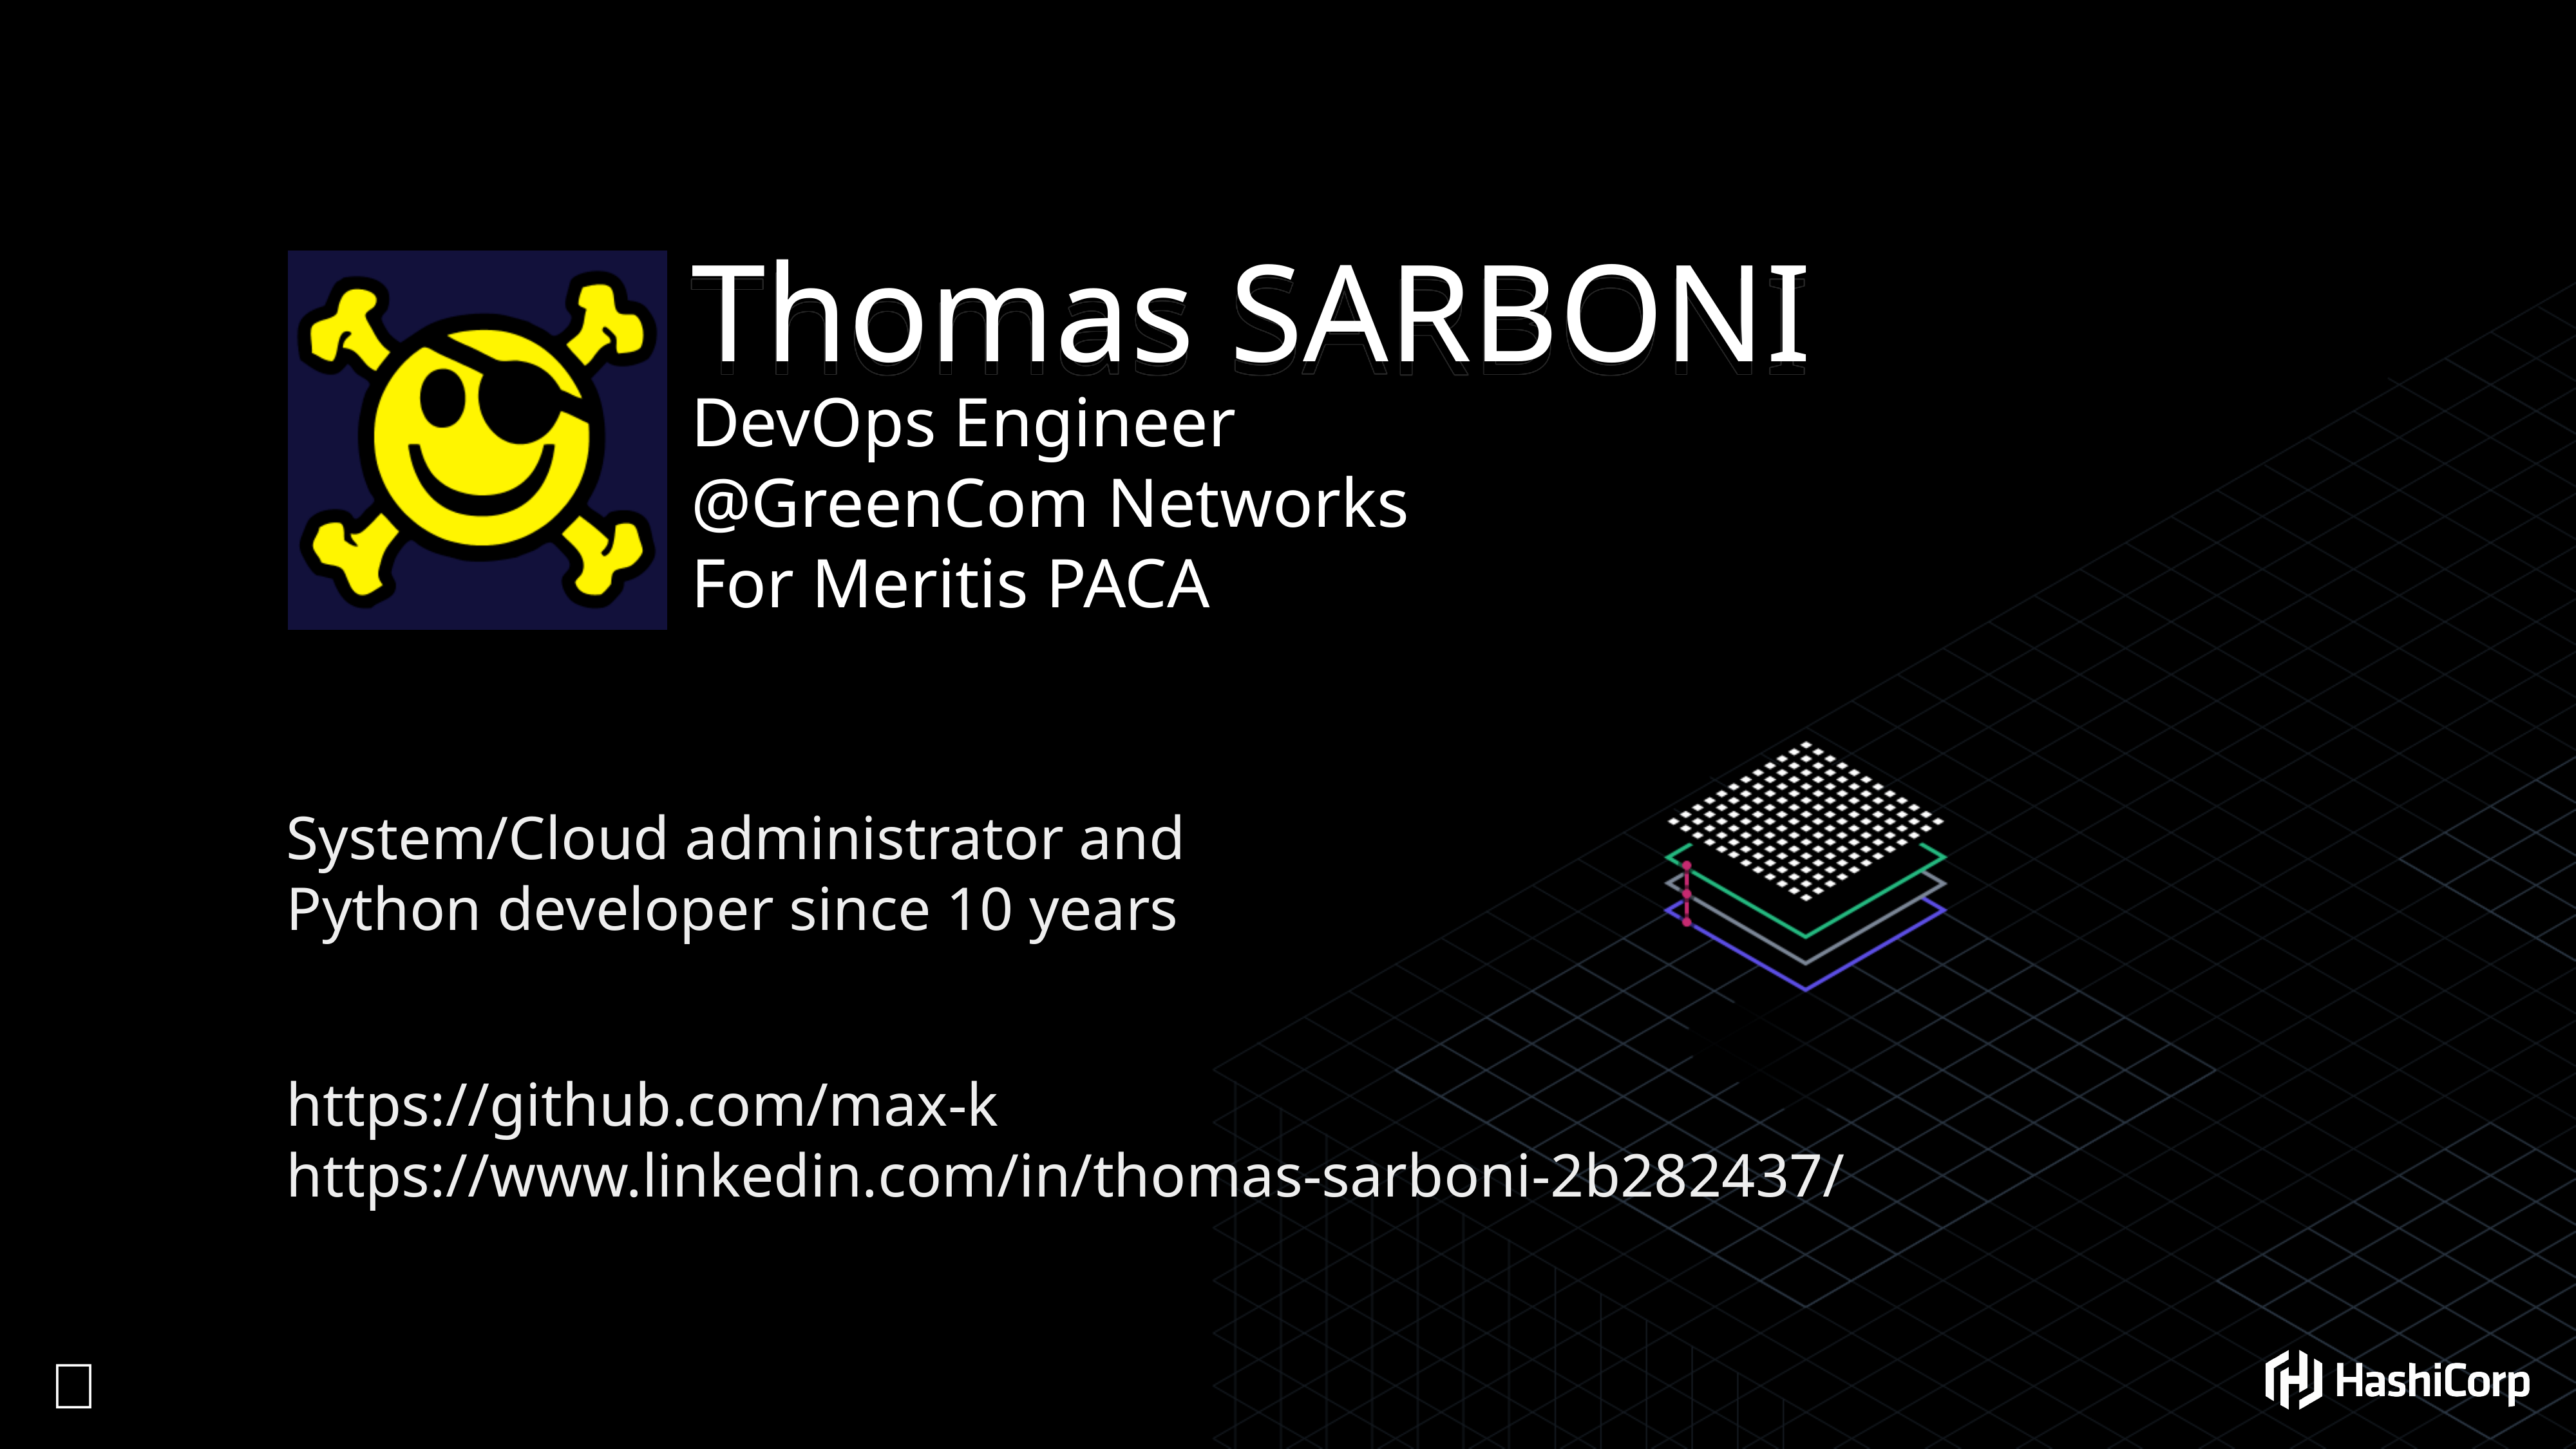

# Thomas SARBONI
DevOps Engineer @GreenCom Networks
For Meritis PACA
System/Cloud administrator and
Python developer since 10 years
https://github.com/max-k
https://www.linkedin.com/in/thomas-sarboni-2b282437/